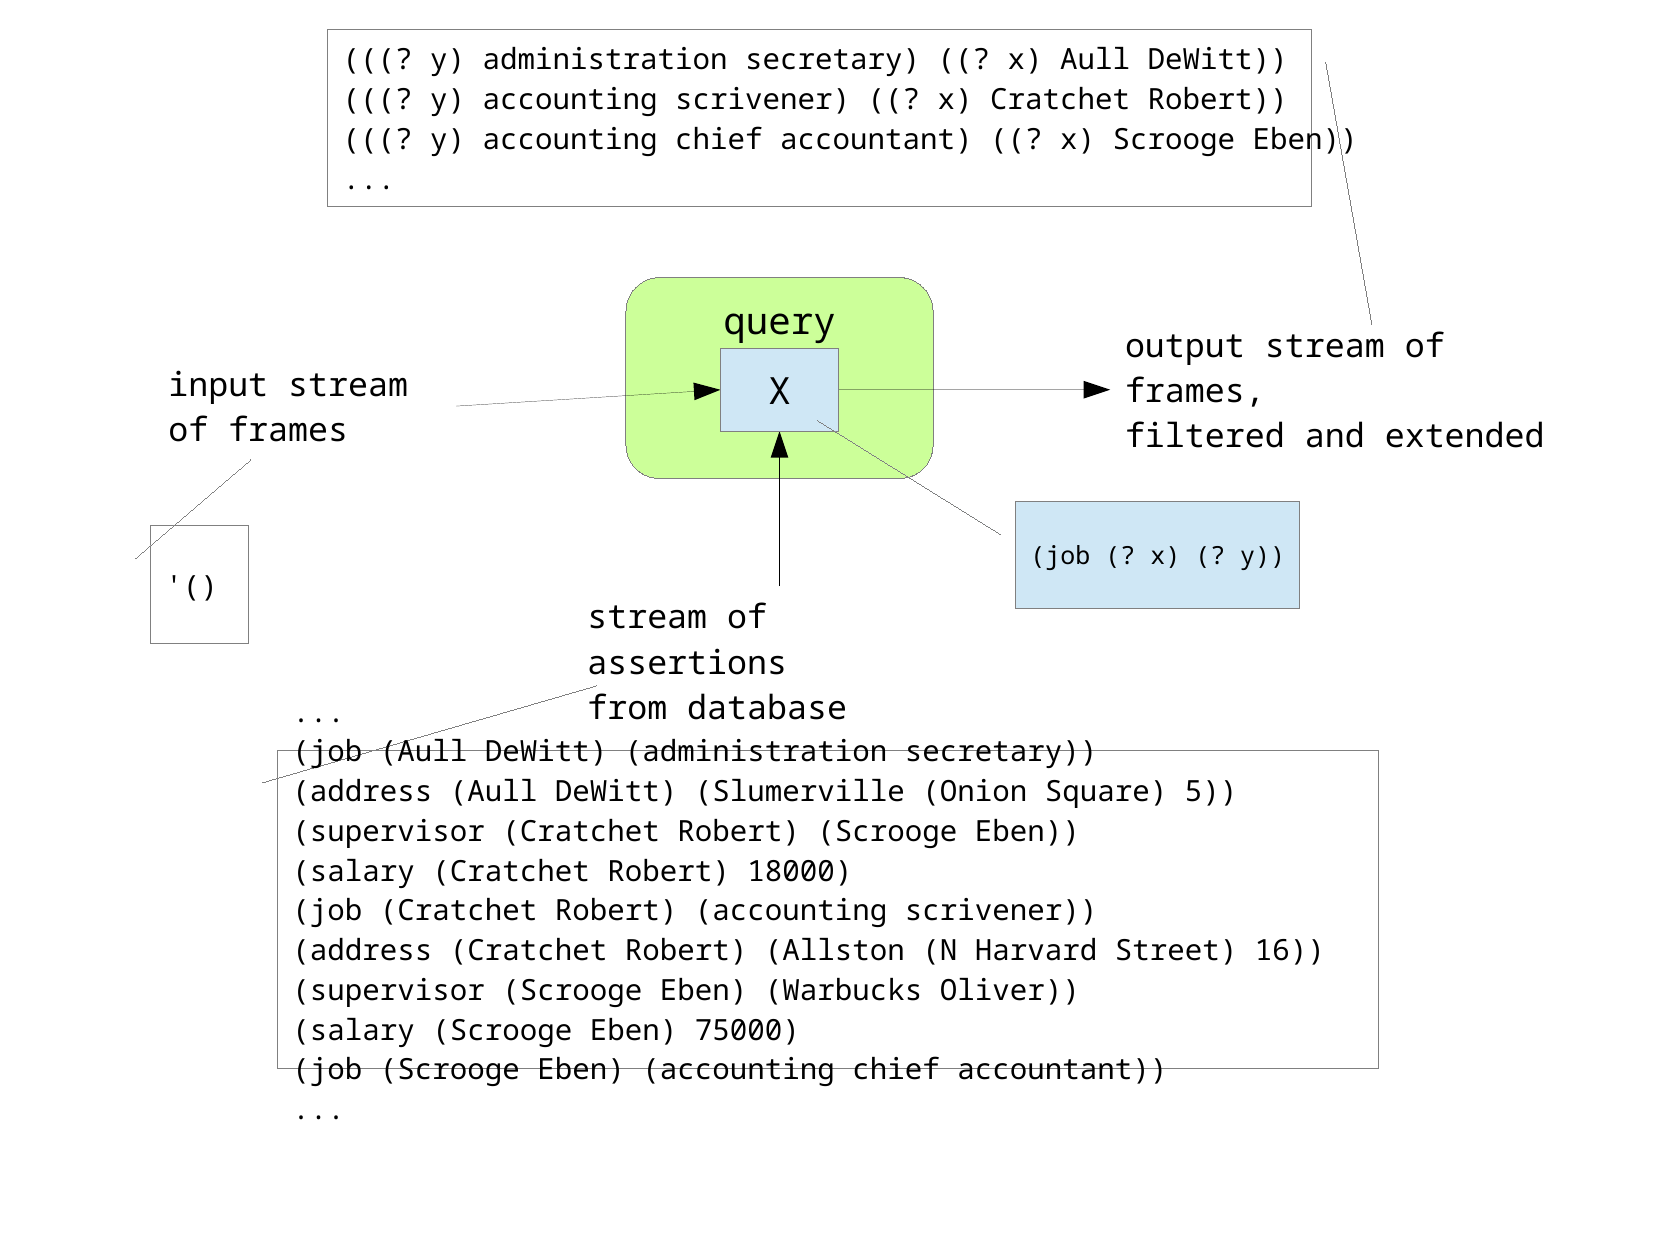

(((? y) administration secretary) ((? x) Aull DeWitt))
(((? y) accounting scrivener) ((? x) Cratchet Robert))
(((? y) accounting chief accountant) ((? x) Scrooge Eben))
...
query
output stream of frames,
filtered and extended
X
input stream
of frames
(job (? x) (? y))
'()
stream of assertions
from database
...
(job (Aull DeWitt) (administration secretary))
(address (Aull DeWitt) (Slumerville (Onion Square) 5))
(supervisor (Cratchet Robert) (Scrooge Eben))
(salary (Cratchet Robert) 18000)
(job (Cratchet Robert) (accounting scrivener))
(address (Cratchet Robert) (Allston (N Harvard Street) 16))
(supervisor (Scrooge Eben) (Warbucks Oliver))
(salary (Scrooge Eben) 75000)
(job (Scrooge Eben) (accounting chief accountant))
...